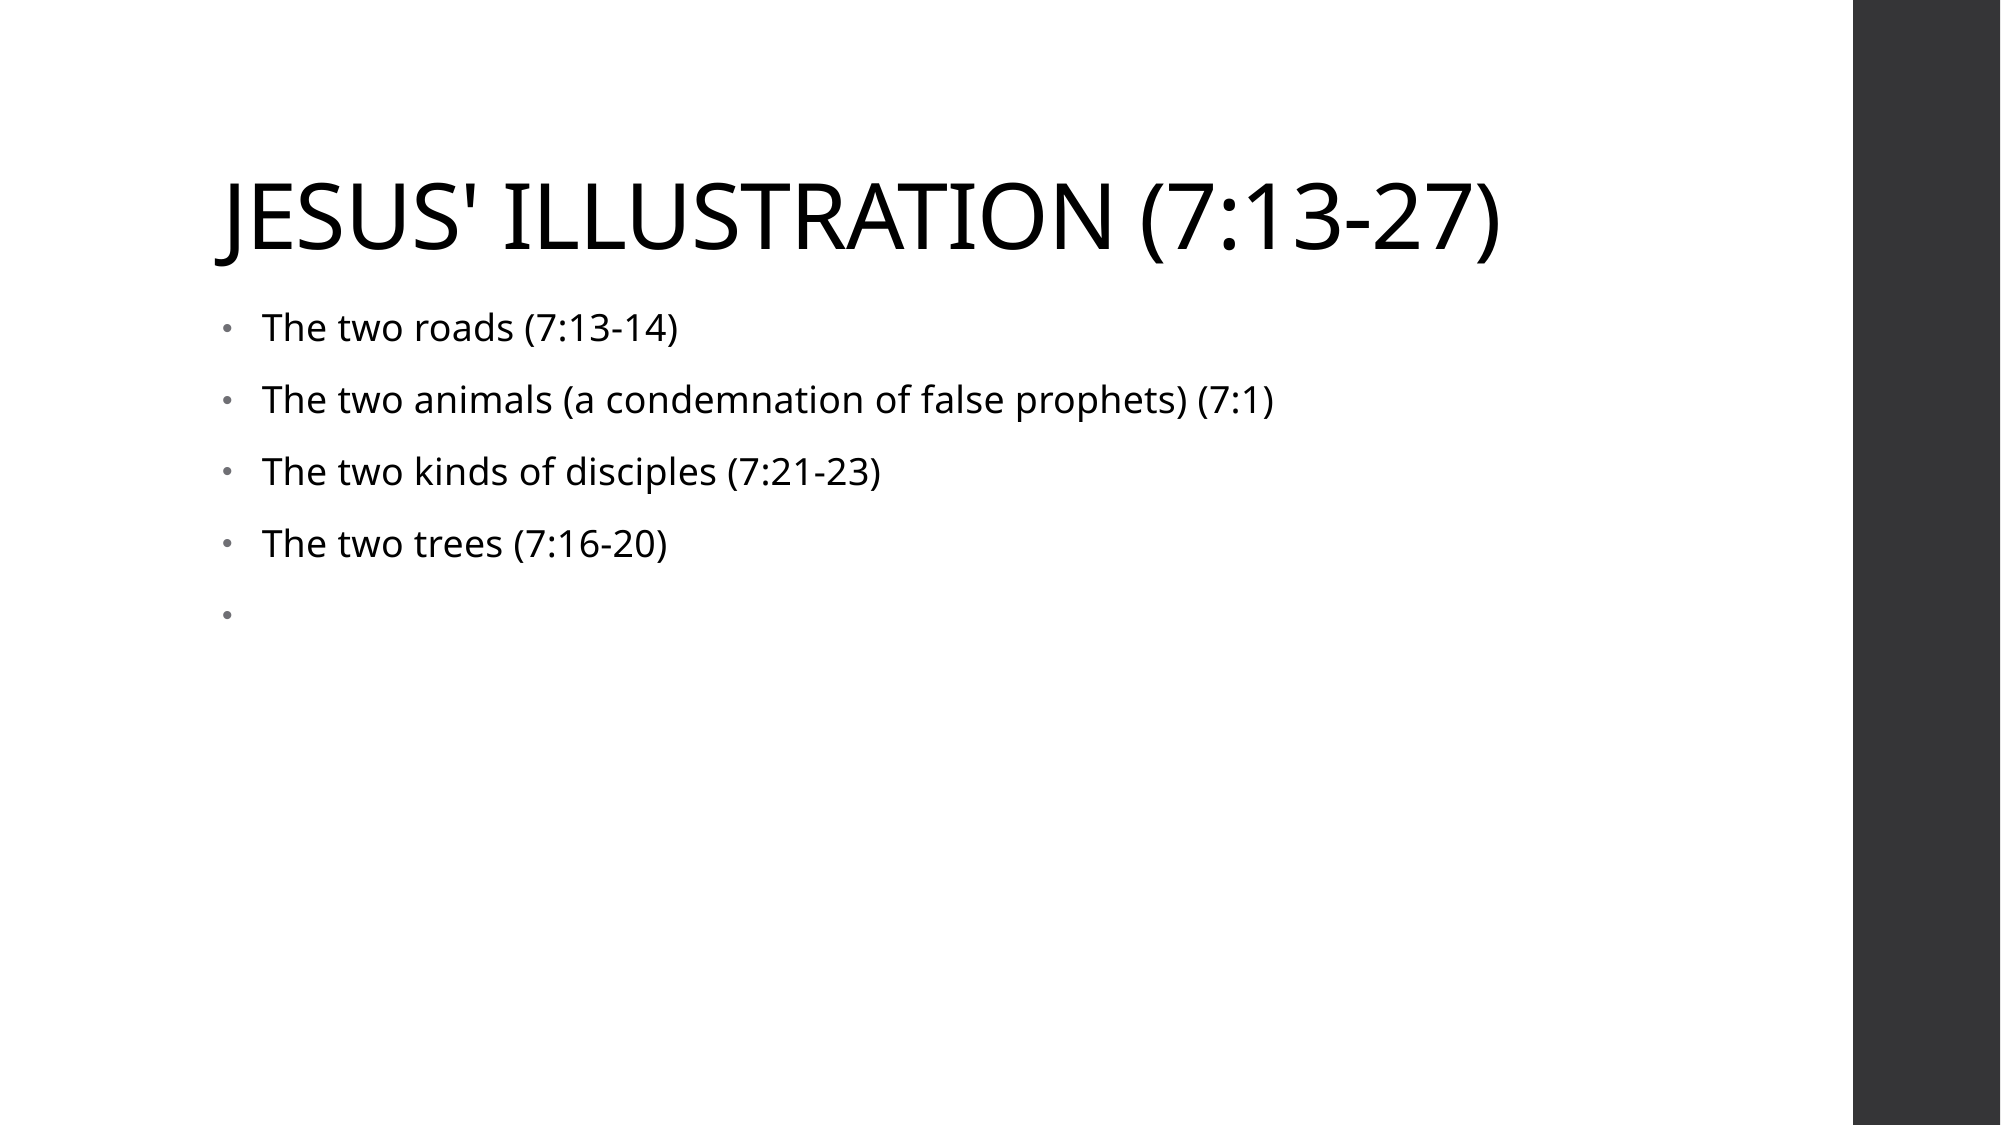

# JESUS' ILLUSTRATION (7:13-27)
 The two roads (7:13-14)
 The two animals (a condemnation of false prophets) (7:1)
 The two kinds of disciples (7:21-23)
 The two trees (7:16-20)